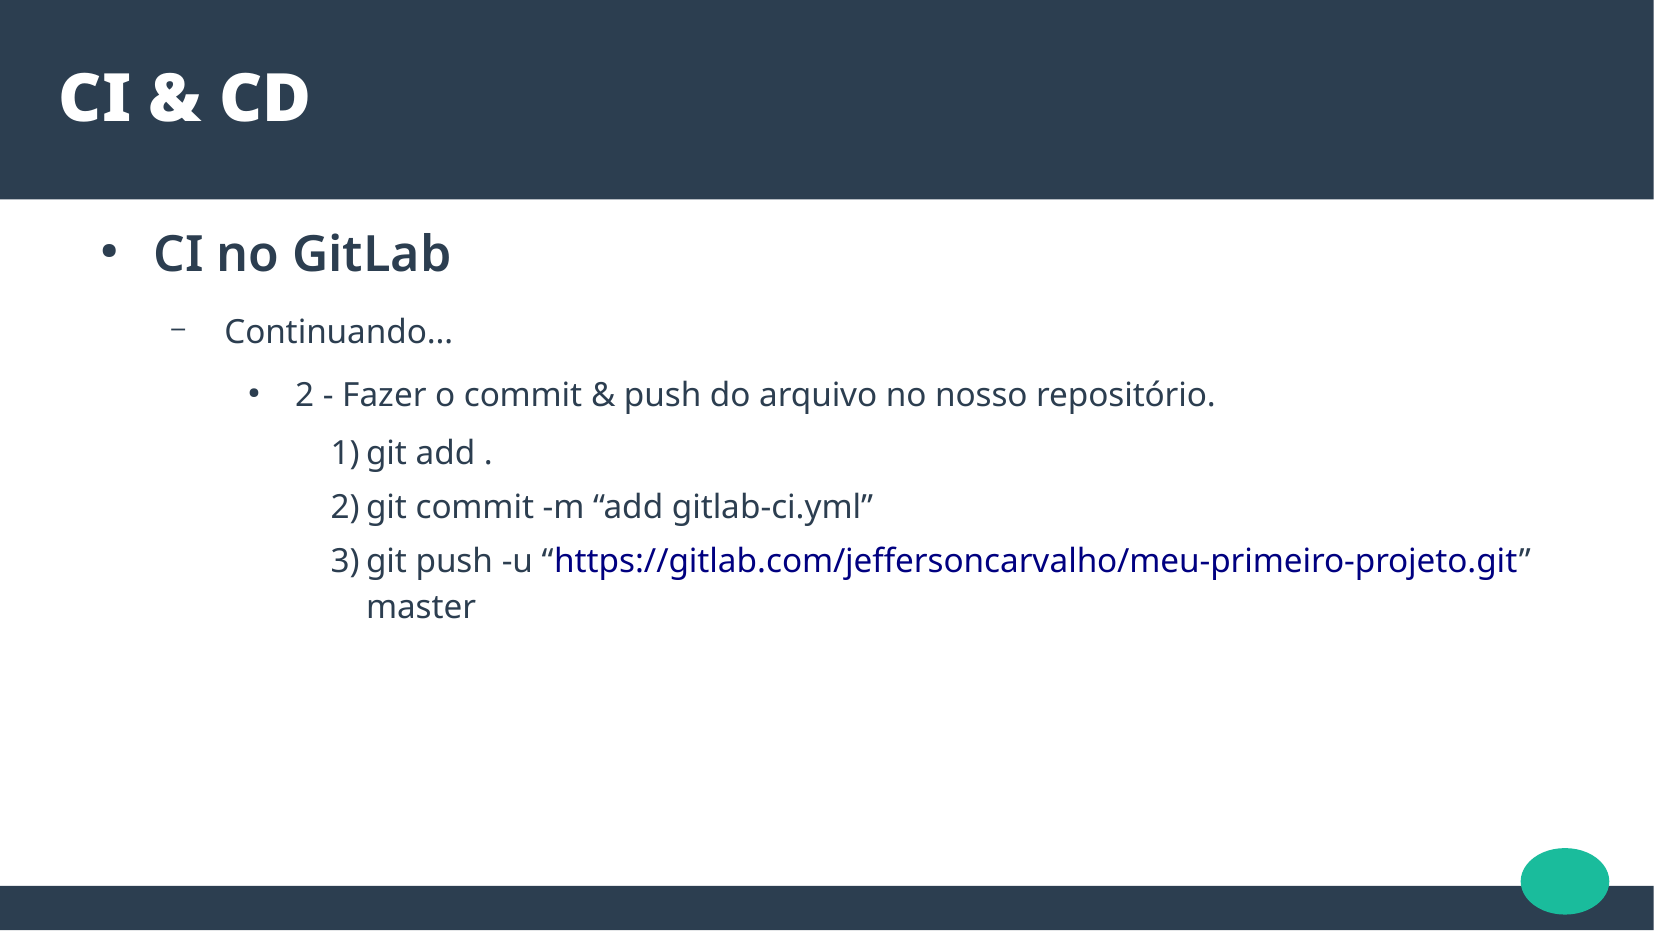

# CI & CD
CI no GitLab
Continuando…
2 - Fazer o commit & push do arquivo no nosso repositório.
git add .
git commit -m “add gitlab-ci.yml”
git push -u “https://gitlab.com/jeffersoncarvalho/meu-primeiro-projeto.git” master